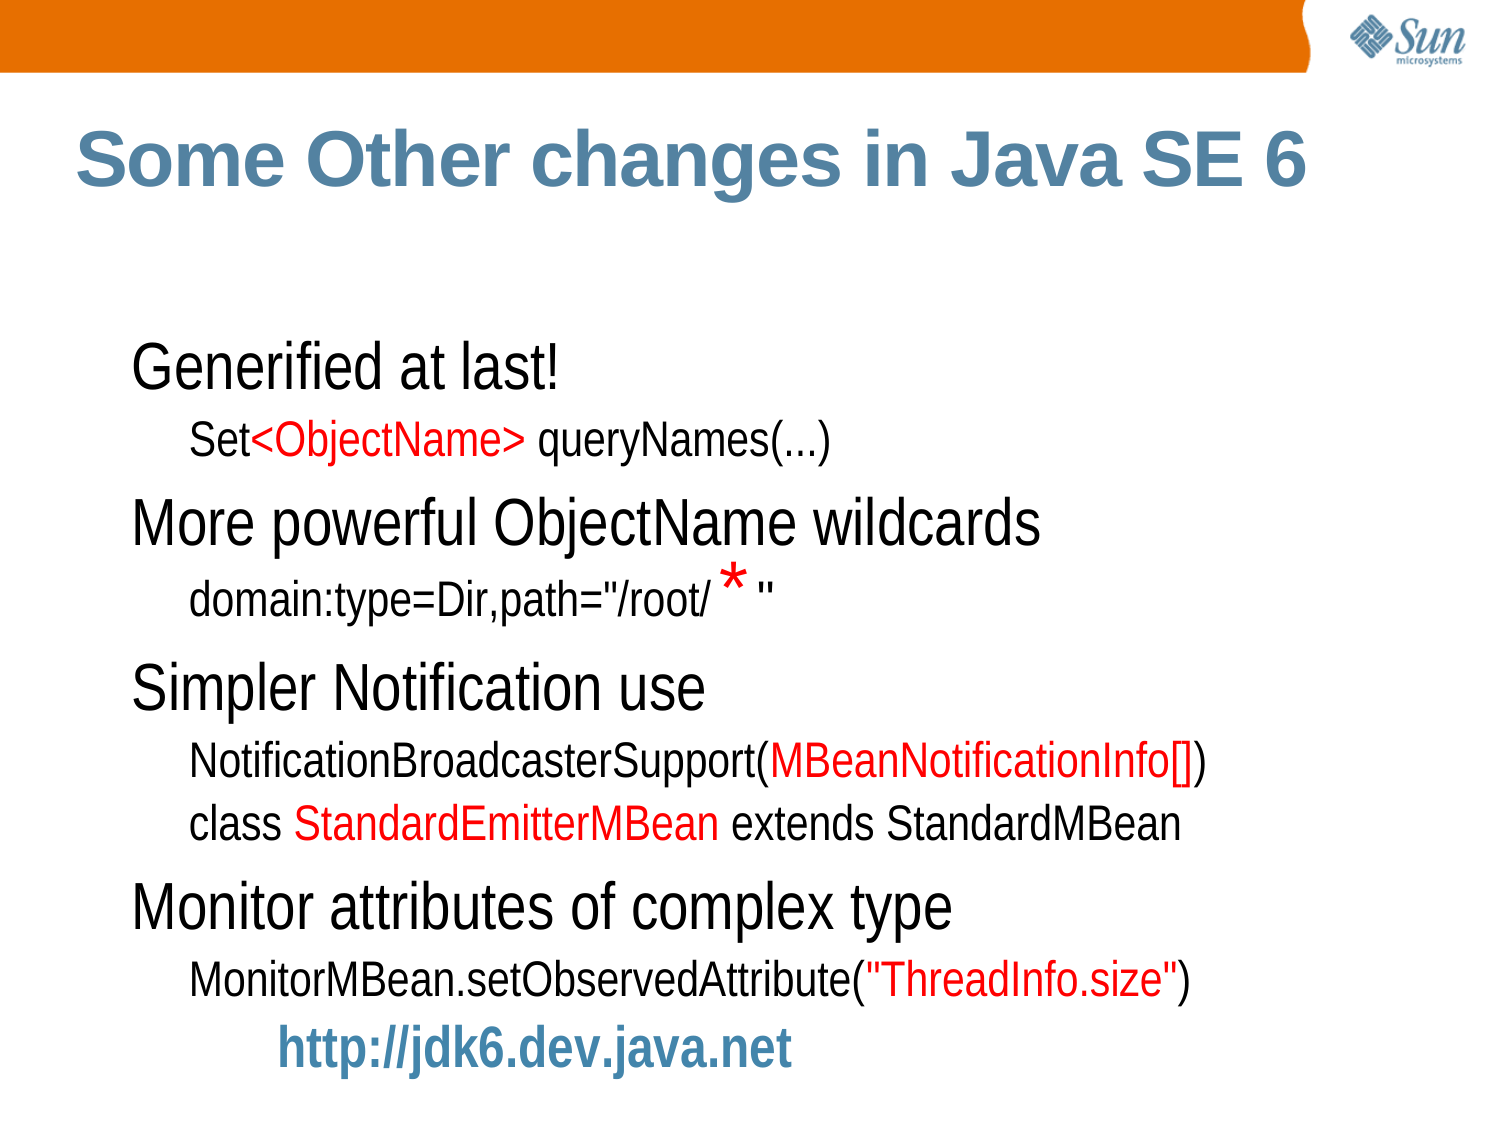

# Some Other changes in Java SE 6
Generified at last!
Set<ObjectName> queryNames(...)
More powerful ObjectName wildcards
domain:type=Dir,path="/root/*"
Simpler Notification use
NotificationBroadcasterSupport(MBeanNotificationInfo[])
class StandardEmitterMBean extends StandardMBean
Monitor attributes of complex type
MonitorMBean.setObservedAttribute("ThreadInfo.size")
http://jdk6.dev.java.net